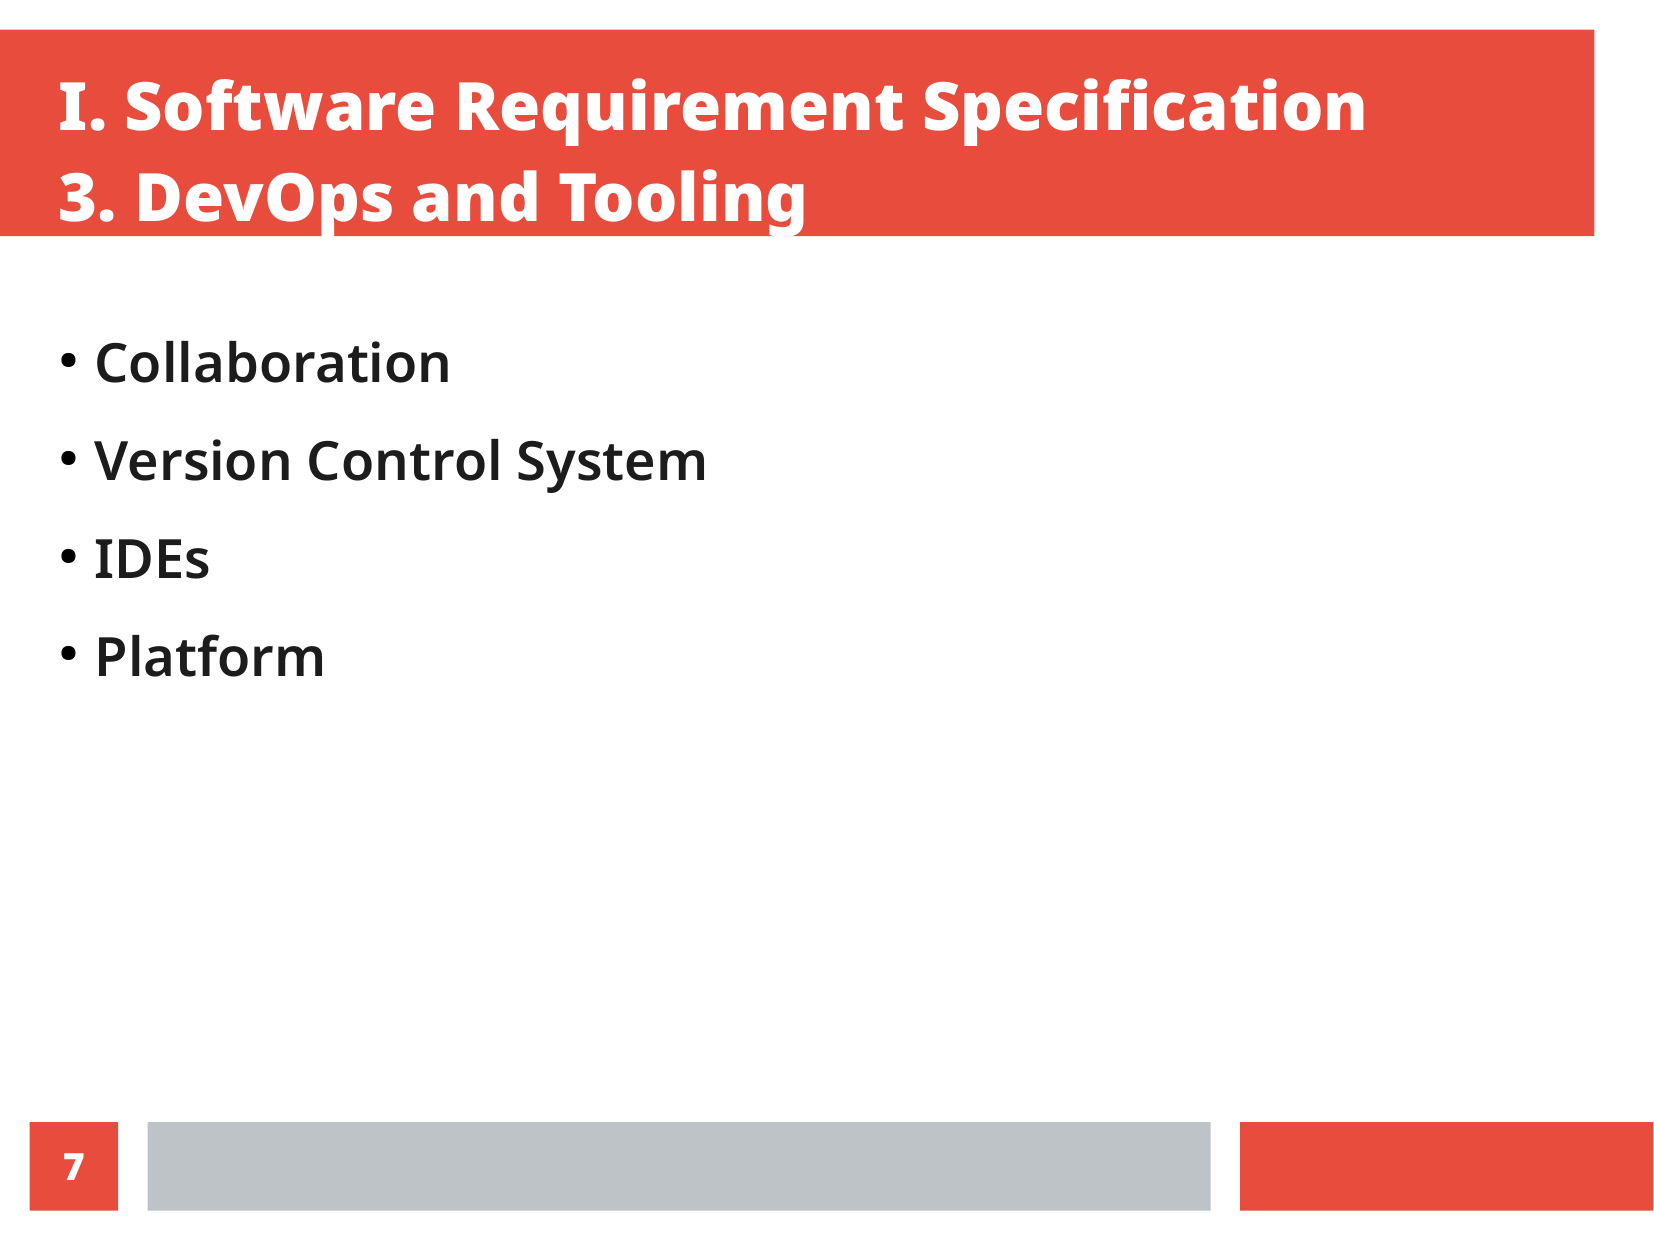

# I. Software Requirement Specification 3. DevOps and Tooling
Collaboration
Version Control System
IDEs
Platform
7